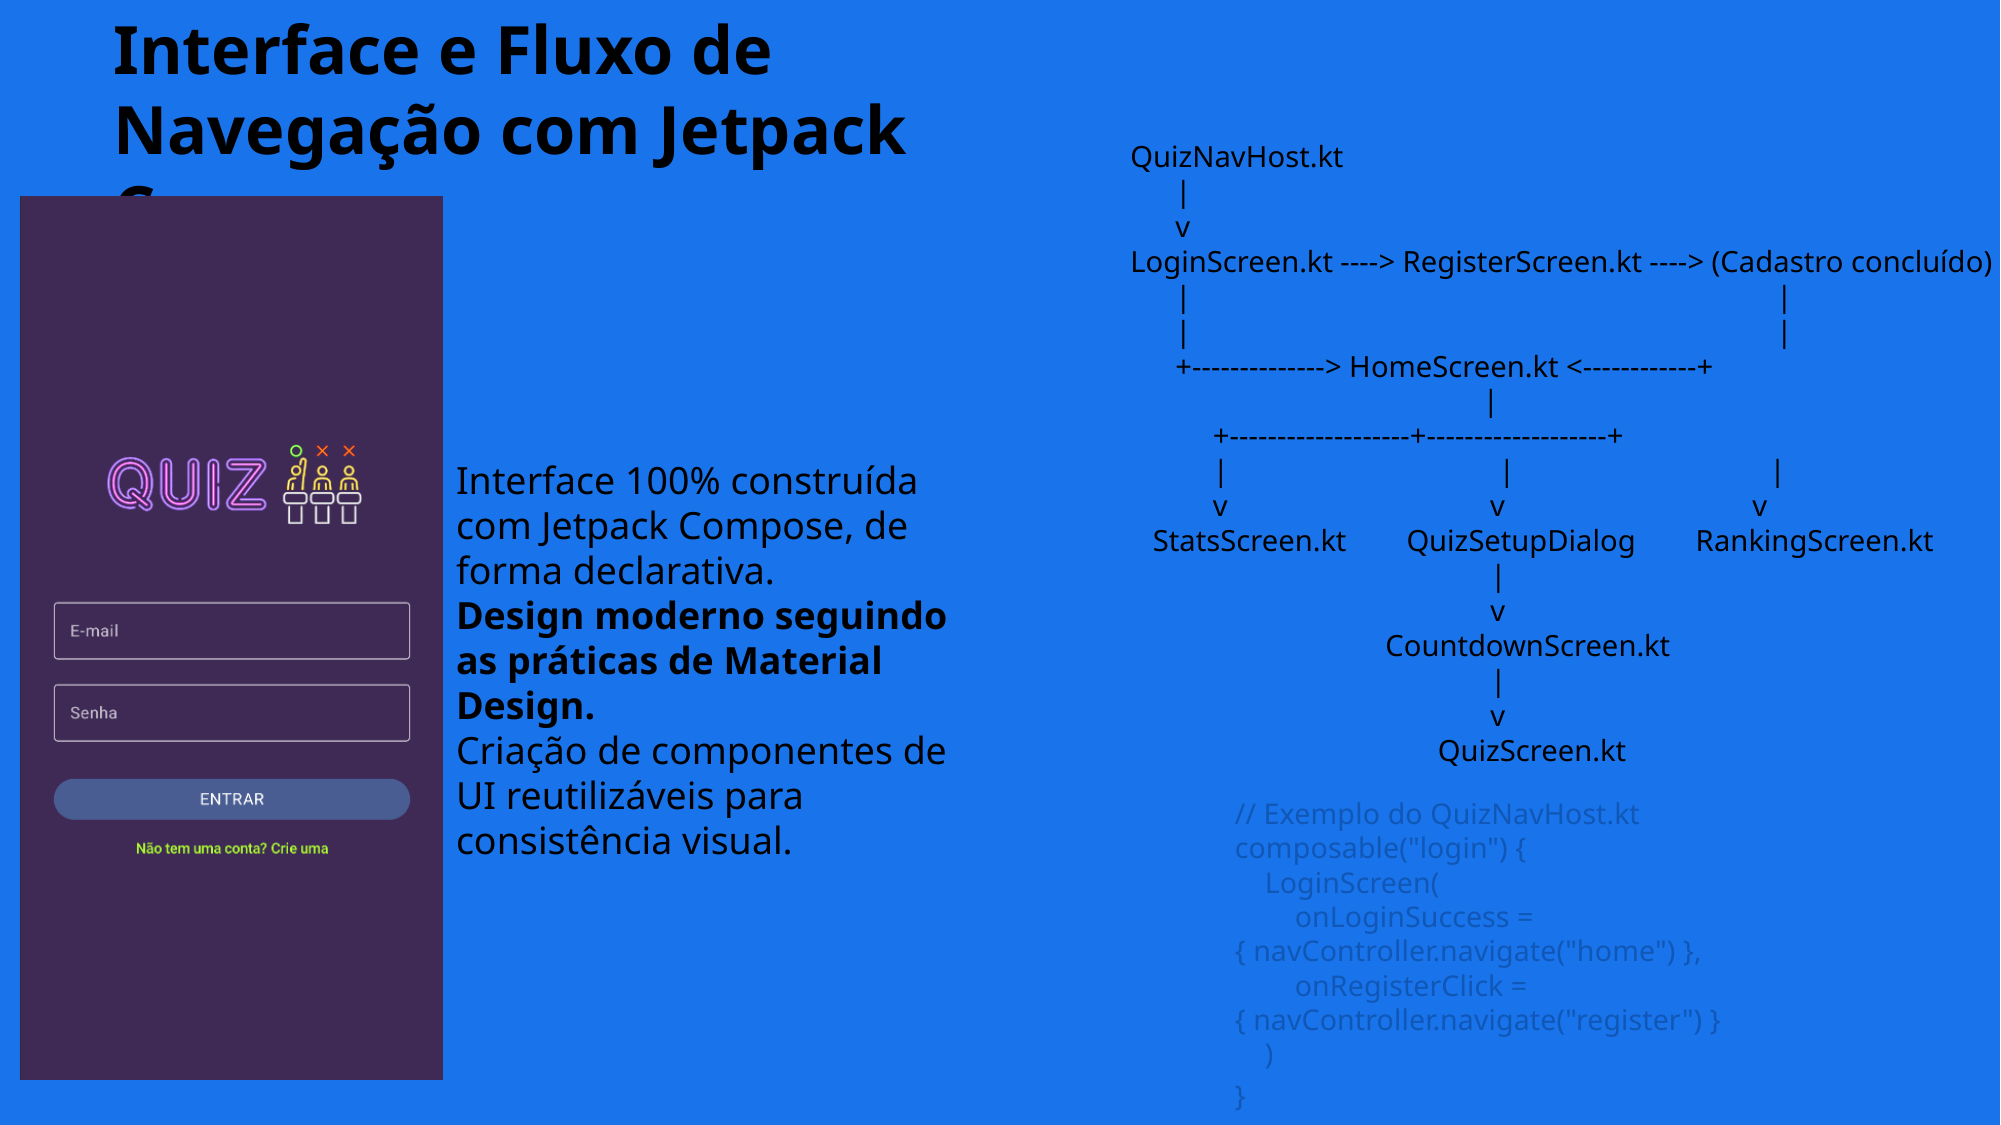

# Interface e Fluxo de Navegação com Jetpack Compose
QuizNavHost.kt
      |
      v
LoginScreen.kt ----> RegisterScreen.kt ----> (Cadastro concluído)
      |                                            |
      |                                           |
      +--------------> HomeScreen.kt <------------+
                                |
           +-------------------+-------------------+
           |                   |                   |
           v                   v                   v
   StatsScreen.kt      QuizSetupDialog     RankingScreen.kt
                                                |
                                                v
                                  CountdownScreen.kt
                                                |
                                                v
                                         QuizScreen.kt
Interface 100% construída com Jetpack Compose, de forma declarativa.
Design moderno seguindo as práticas de Material Design.
Criação de componentes de UI reutilizáveis para consistência visual.
// Exemplo do QuizNavHost.kt
composable("login") {
    LoginScreen(
        onLoginSuccess = { navController.navigate("home") },
        onRegisterClick = { navController.navigate("register") }
    )
}